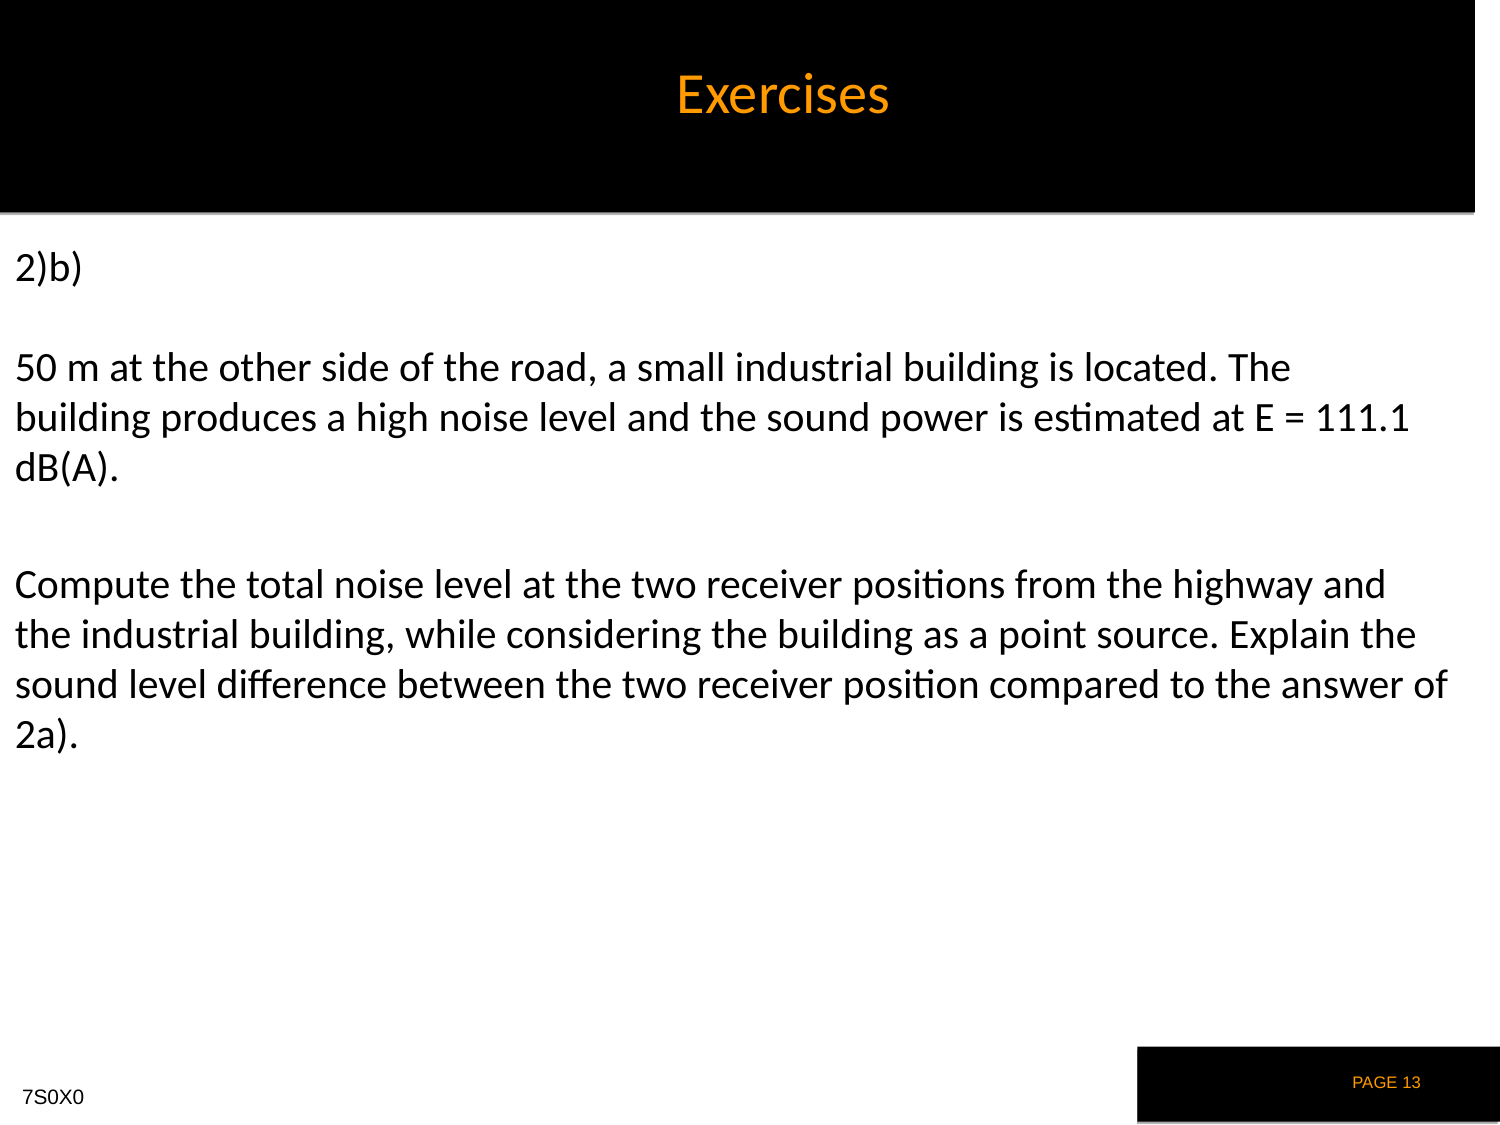

#
Exercises
2)b)
50 m at the other side of the road, a small industrial building is located. The 	 building produces a high noise level and the sound power is estimated at E = 111.1 dB(A).
Compute the total noise level at the two receiver positions from the highway and 	the industrial building, while considering the building as a point source. Explain the sound level difference between the two receiver position compared to the answer of 2a).
PAGE 13
2017/02/09
PAGE
7S0X0